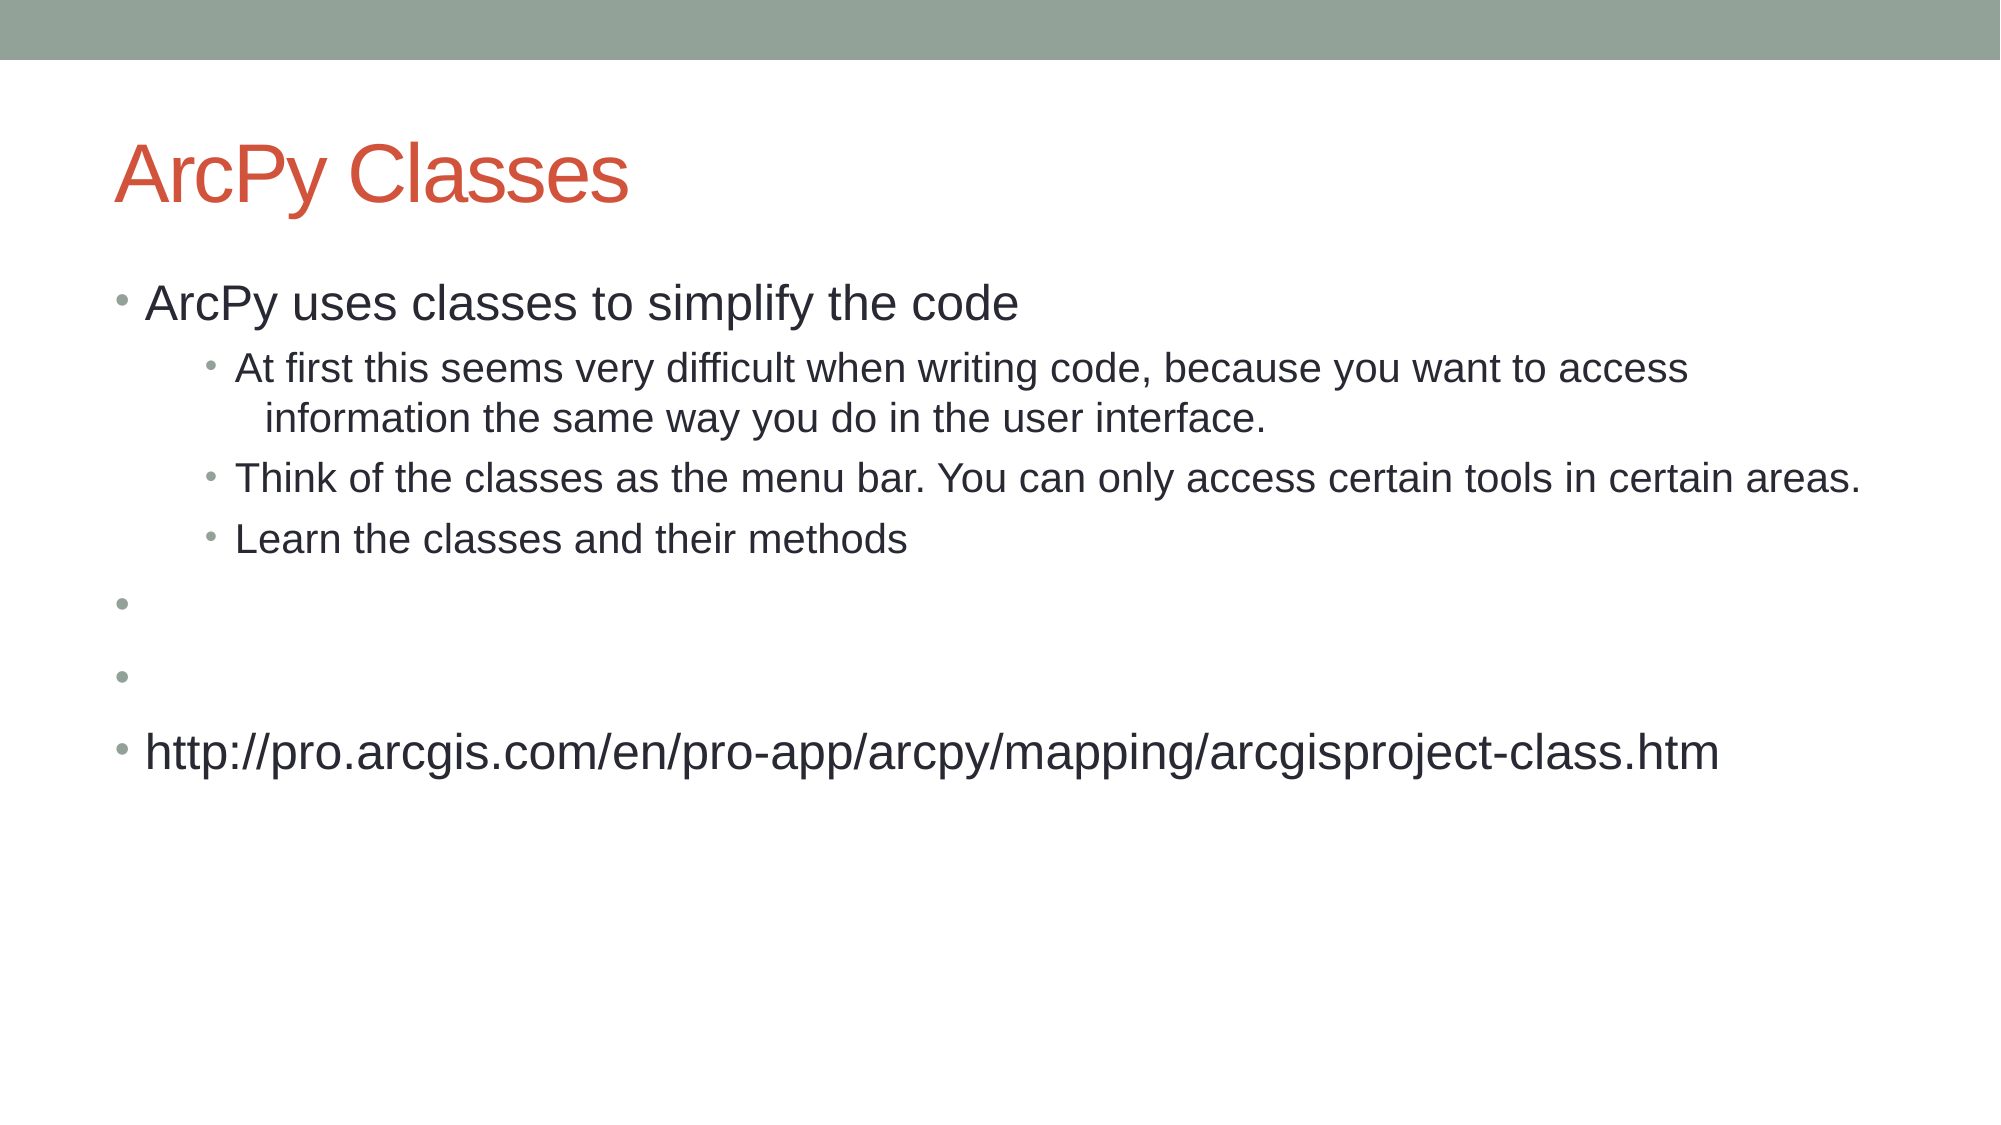

# ArcPy Classes
ArcPy uses classes to simplify the code
At first this seems very difficult when writing code, because you want to access information the same way you do in the user interface.
Think of the classes as the menu bar. You can only access certain tools in certain areas.
Learn the classes and their methods
http://pro.arcgis.com/en/pro-app/arcpy/mapping/arcgisproject-class.htm